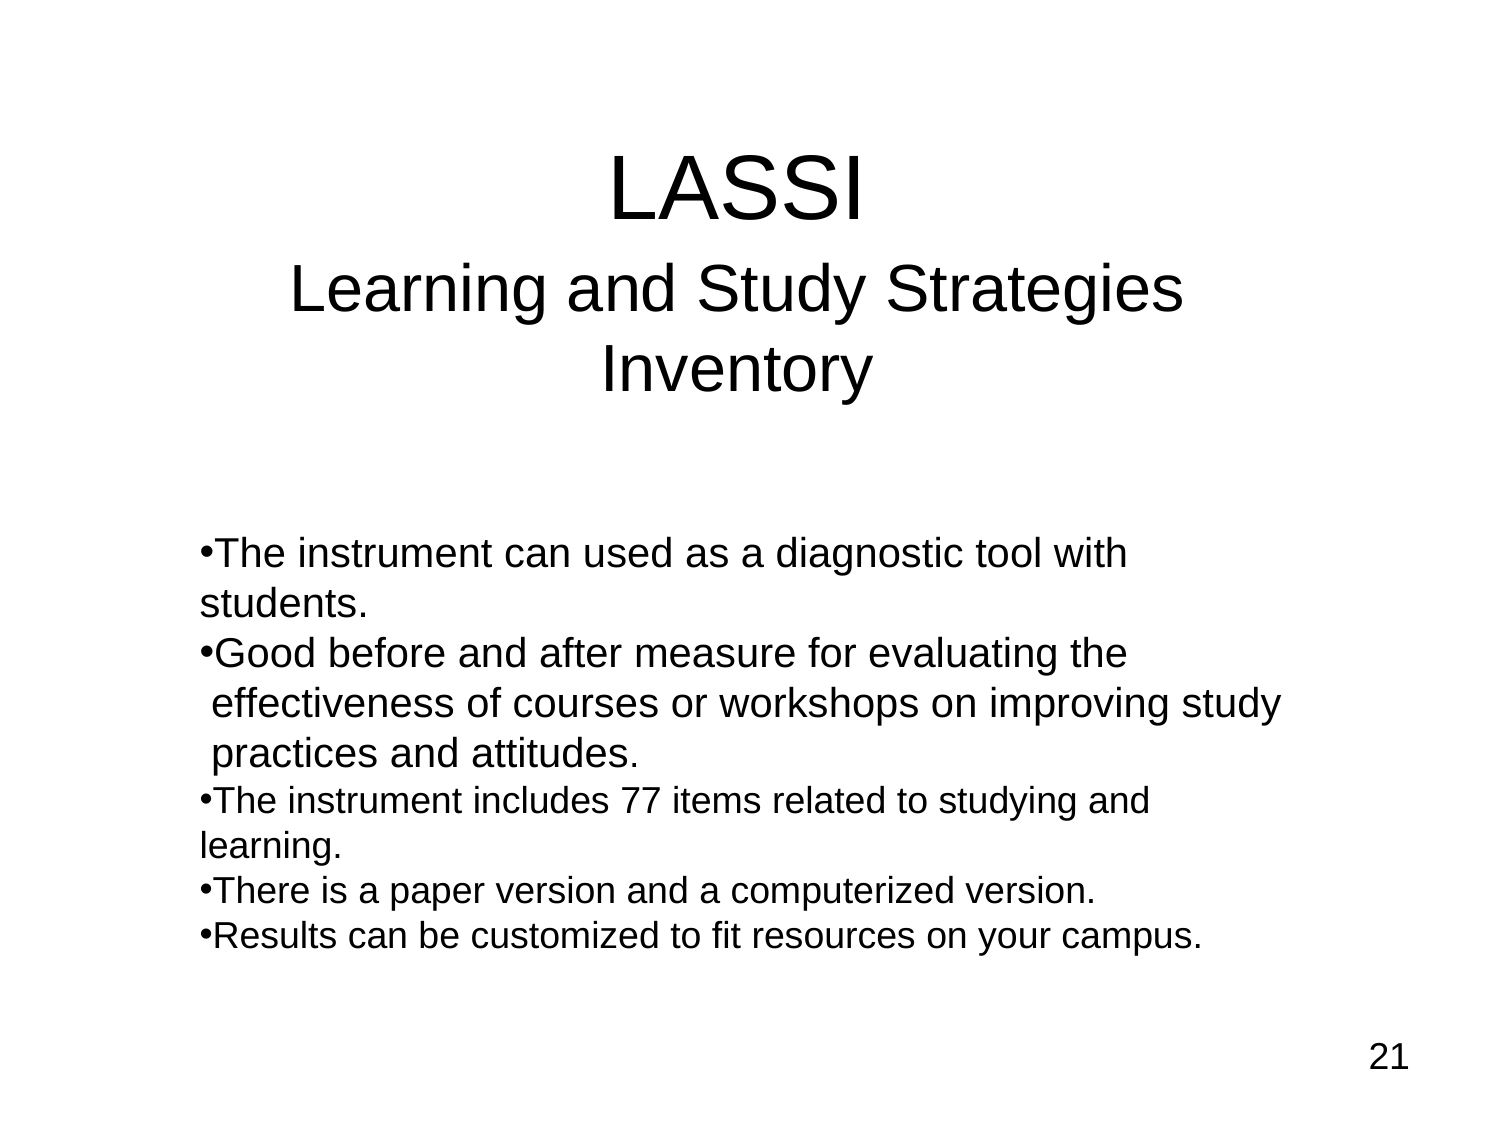

# LASSI
Learning and Study Strategies Inventory
The instrument can used as a diagnostic tool with students.
Good before and after measure for evaluating the
 effectiveness of courses or workshops on improving study
 practices and attitudes.
The instrument includes 77 items related to studying and learning.
There is a paper version and a computerized version.
Results can be customized to fit resources on your campus.
21